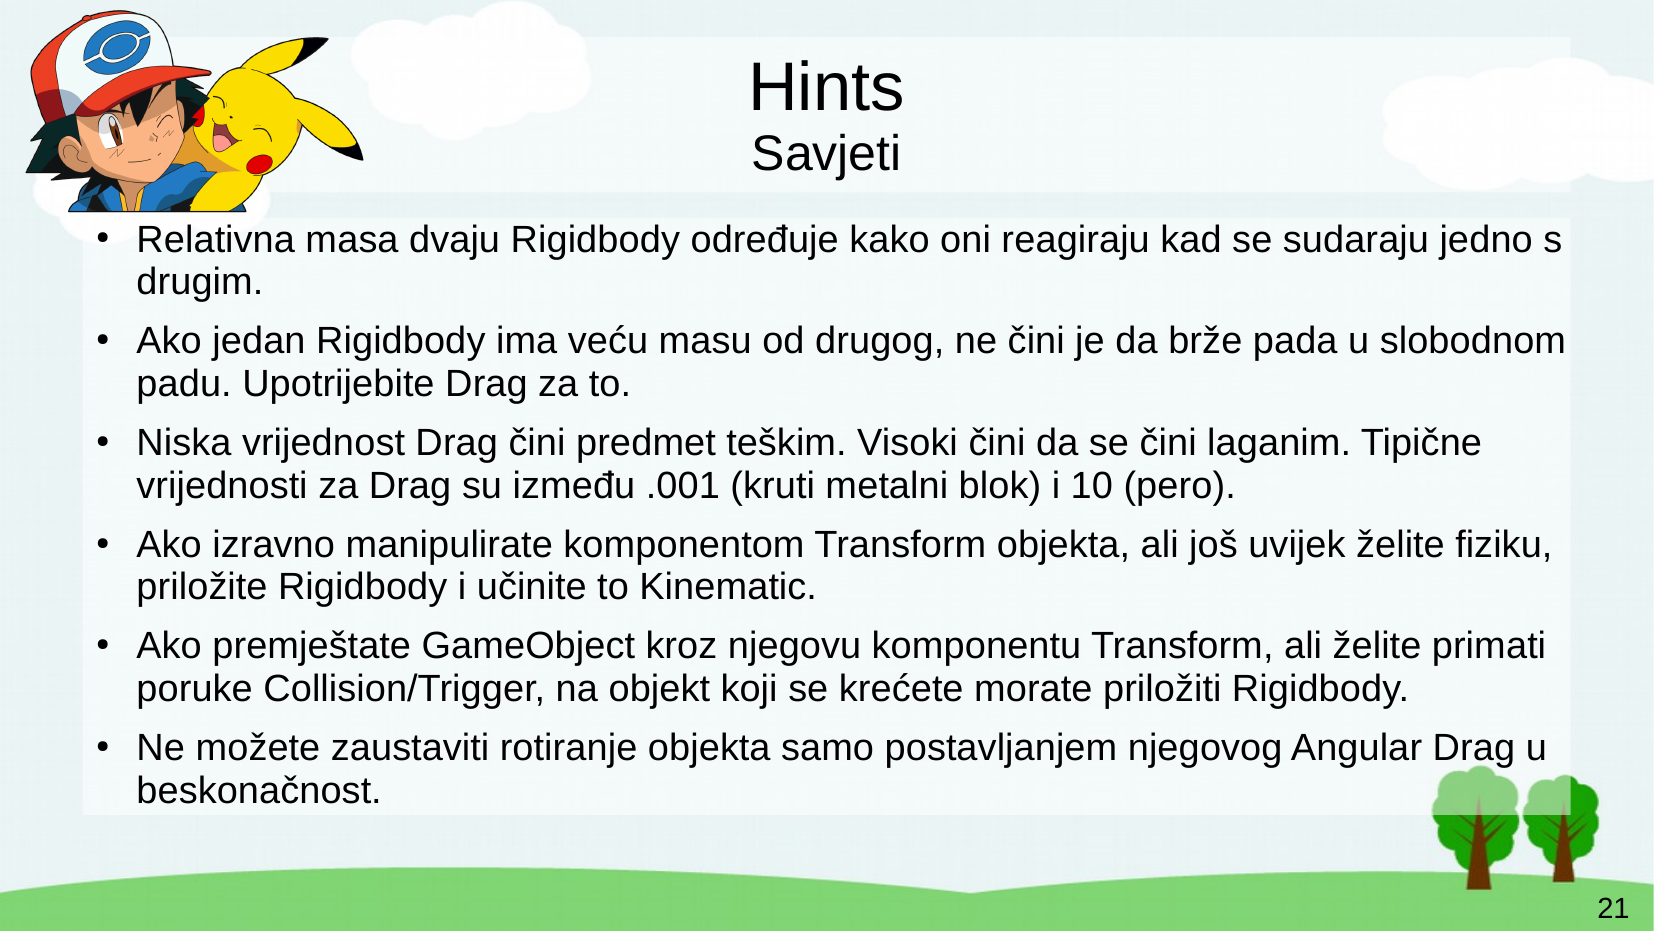

# Hints Savjeti
Relativna masa dvaju Rigidbody određuje kako oni reagiraju kad se sudaraju jedno s drugim.
Ako jedan Rigidbody ima veću masu od drugog, ne čini je da brže pada u slobodnom padu. Upotrijebite Drag za to.
Niska vrijednost Drag čini predmet teškim. Visoki čini da se čini laganim. Tipične vrijednosti za Drag su između .001 (kruti metalni blok) i 10 (pero).
Ako izravno manipulirate komponentom Transform objekta, ali još uvijek želite fiziku, priložite Rigidbody i učinite to Kinematic.
Ako premještate GameObject kroz njegovu komponentu Transform, ali želite primati poruke Collision/Trigger, na objekt koji se krećete morate priložiti Rigidbody.
Ne možete zaustaviti rotiranje objekta samo postavljanjem njegovog Angular Drag u beskonačnost.
21